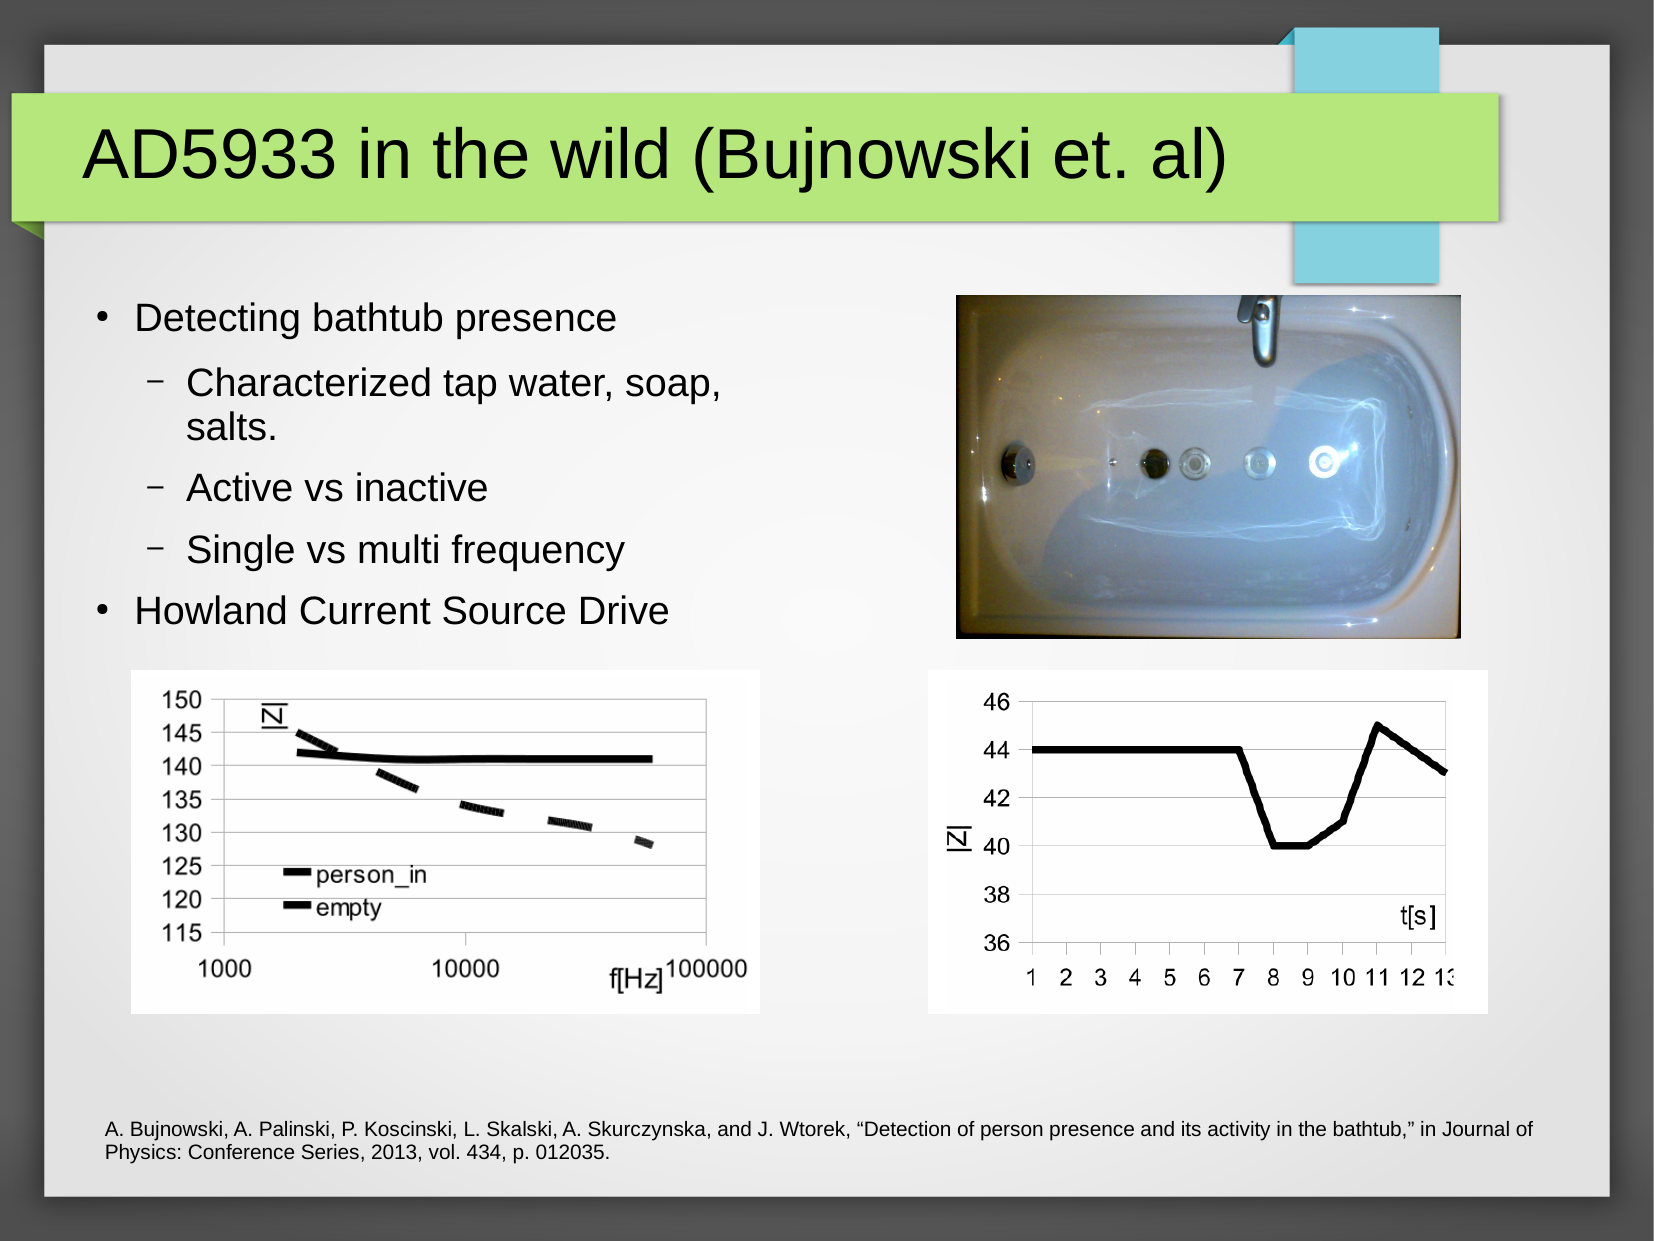

# AD5933 in the wild (Bujnowski et. al)
Detecting bathtub presence
Characterized tap water, soap, salts.
Active vs inactive
Single vs multi frequency
Howland Current Source Drive
A. Bujnowski, A. Palinski, P. Koscinski, L. Skalski, A. Skurczynska, and J. Wtorek, “Detection of person presence and its activity in the bathtub,” in Journal of Physics: Conference Series, 2013, vol. 434, p. 012035.